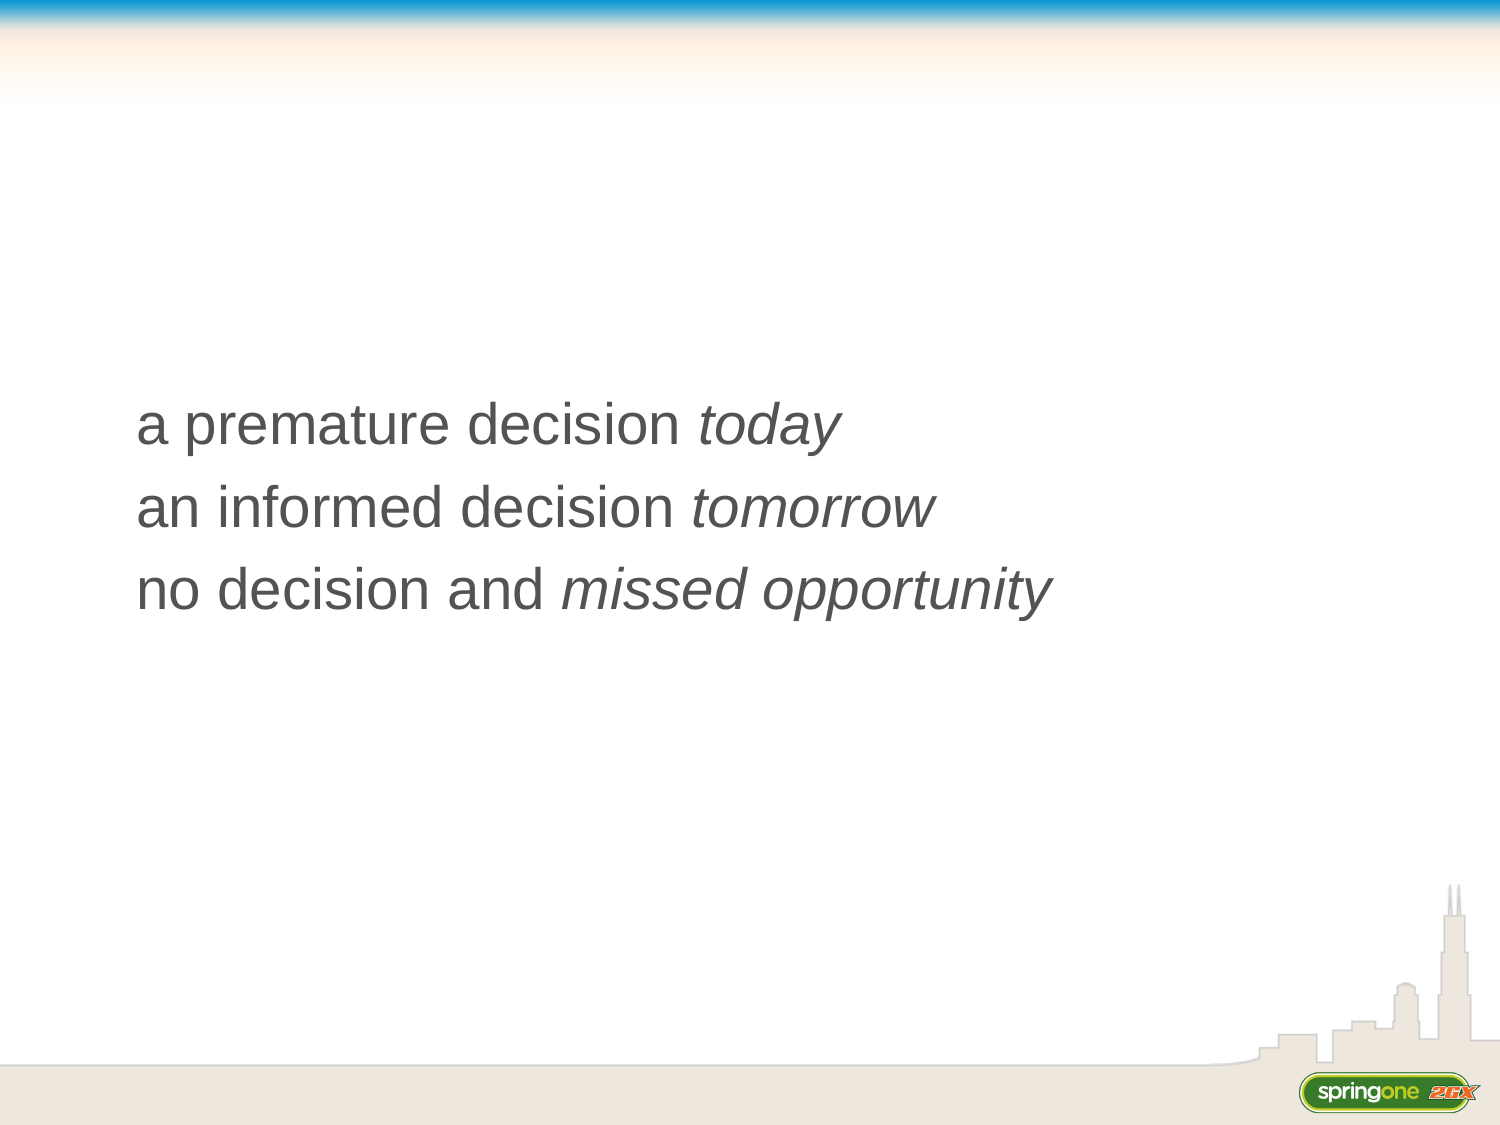

# a premature decision today
an informed decision tomorrow
no decision and missed opportunity